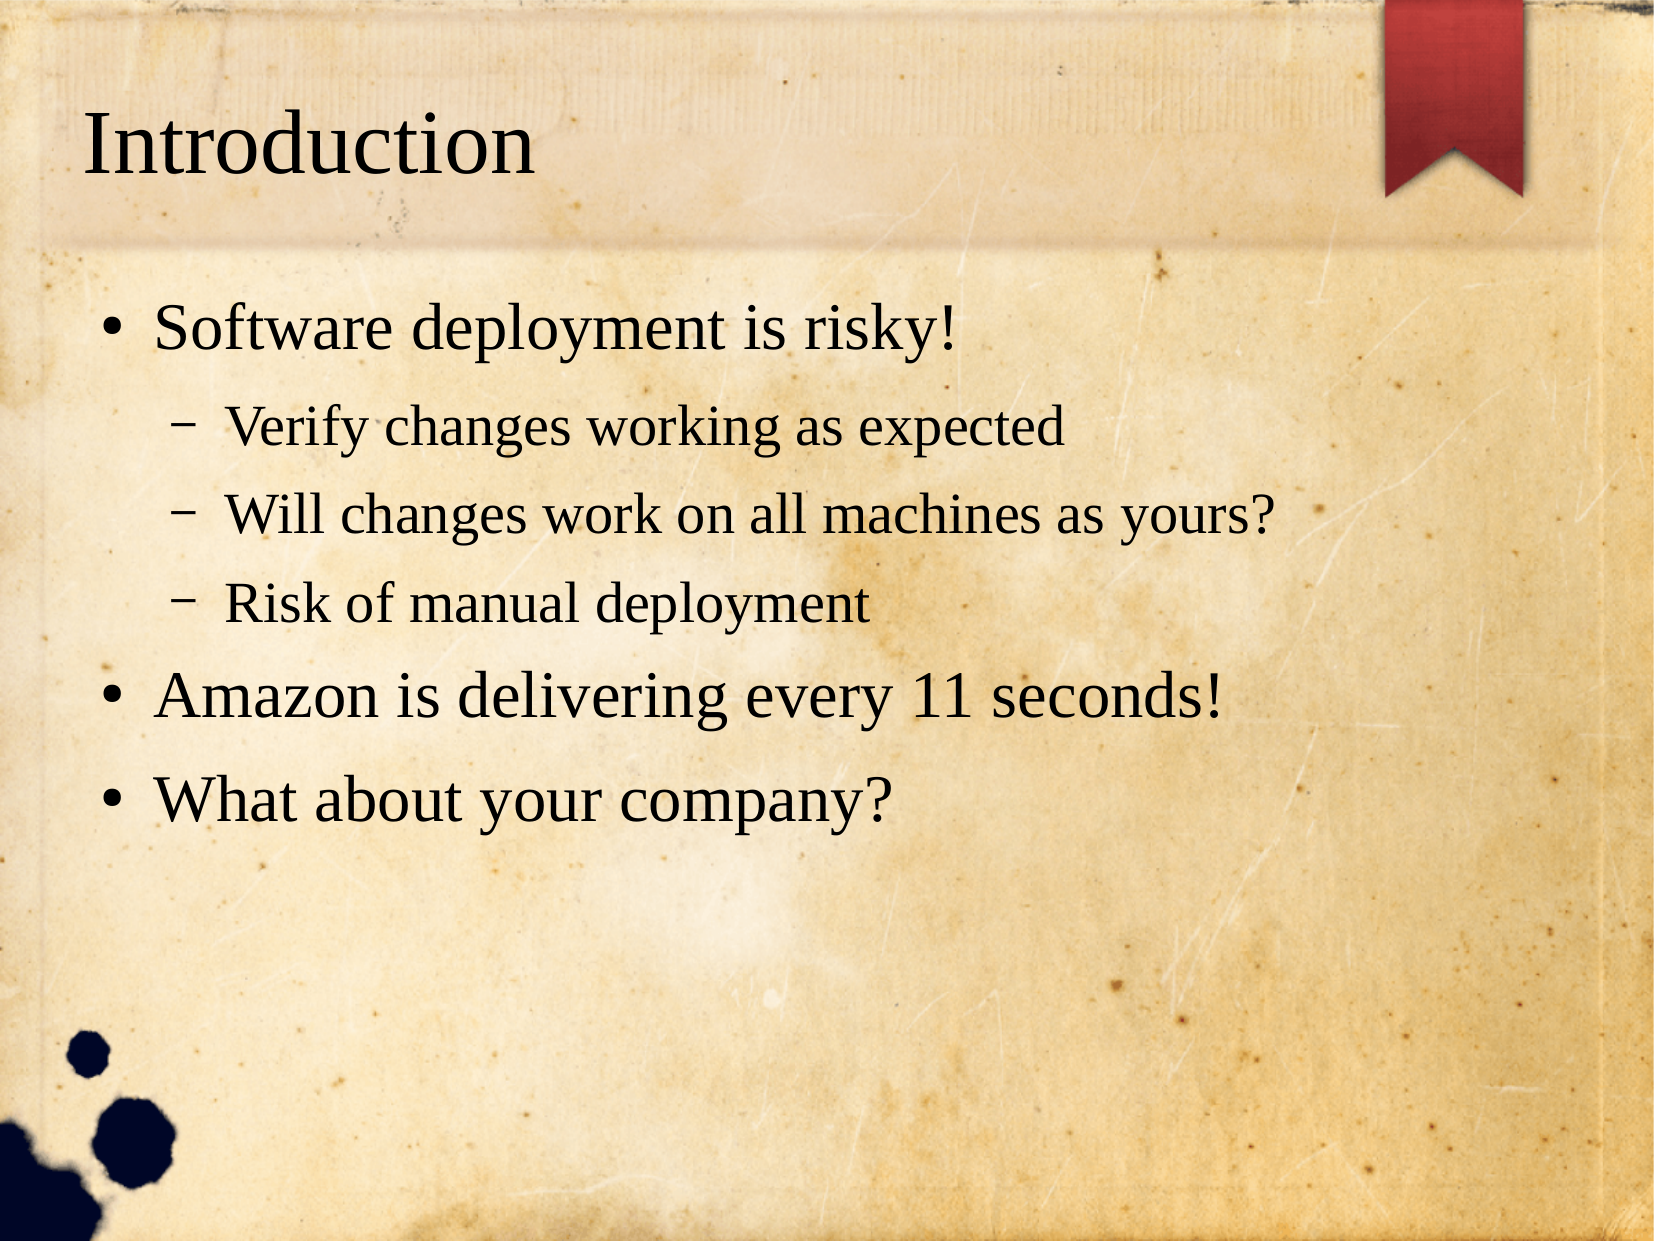

# Introduction
Software deployment is risky!
Verify changes working as expected
Will changes work on all machines as yours?
Risk of manual deployment
Amazon is delivering every 11 seconds!
What about your company?